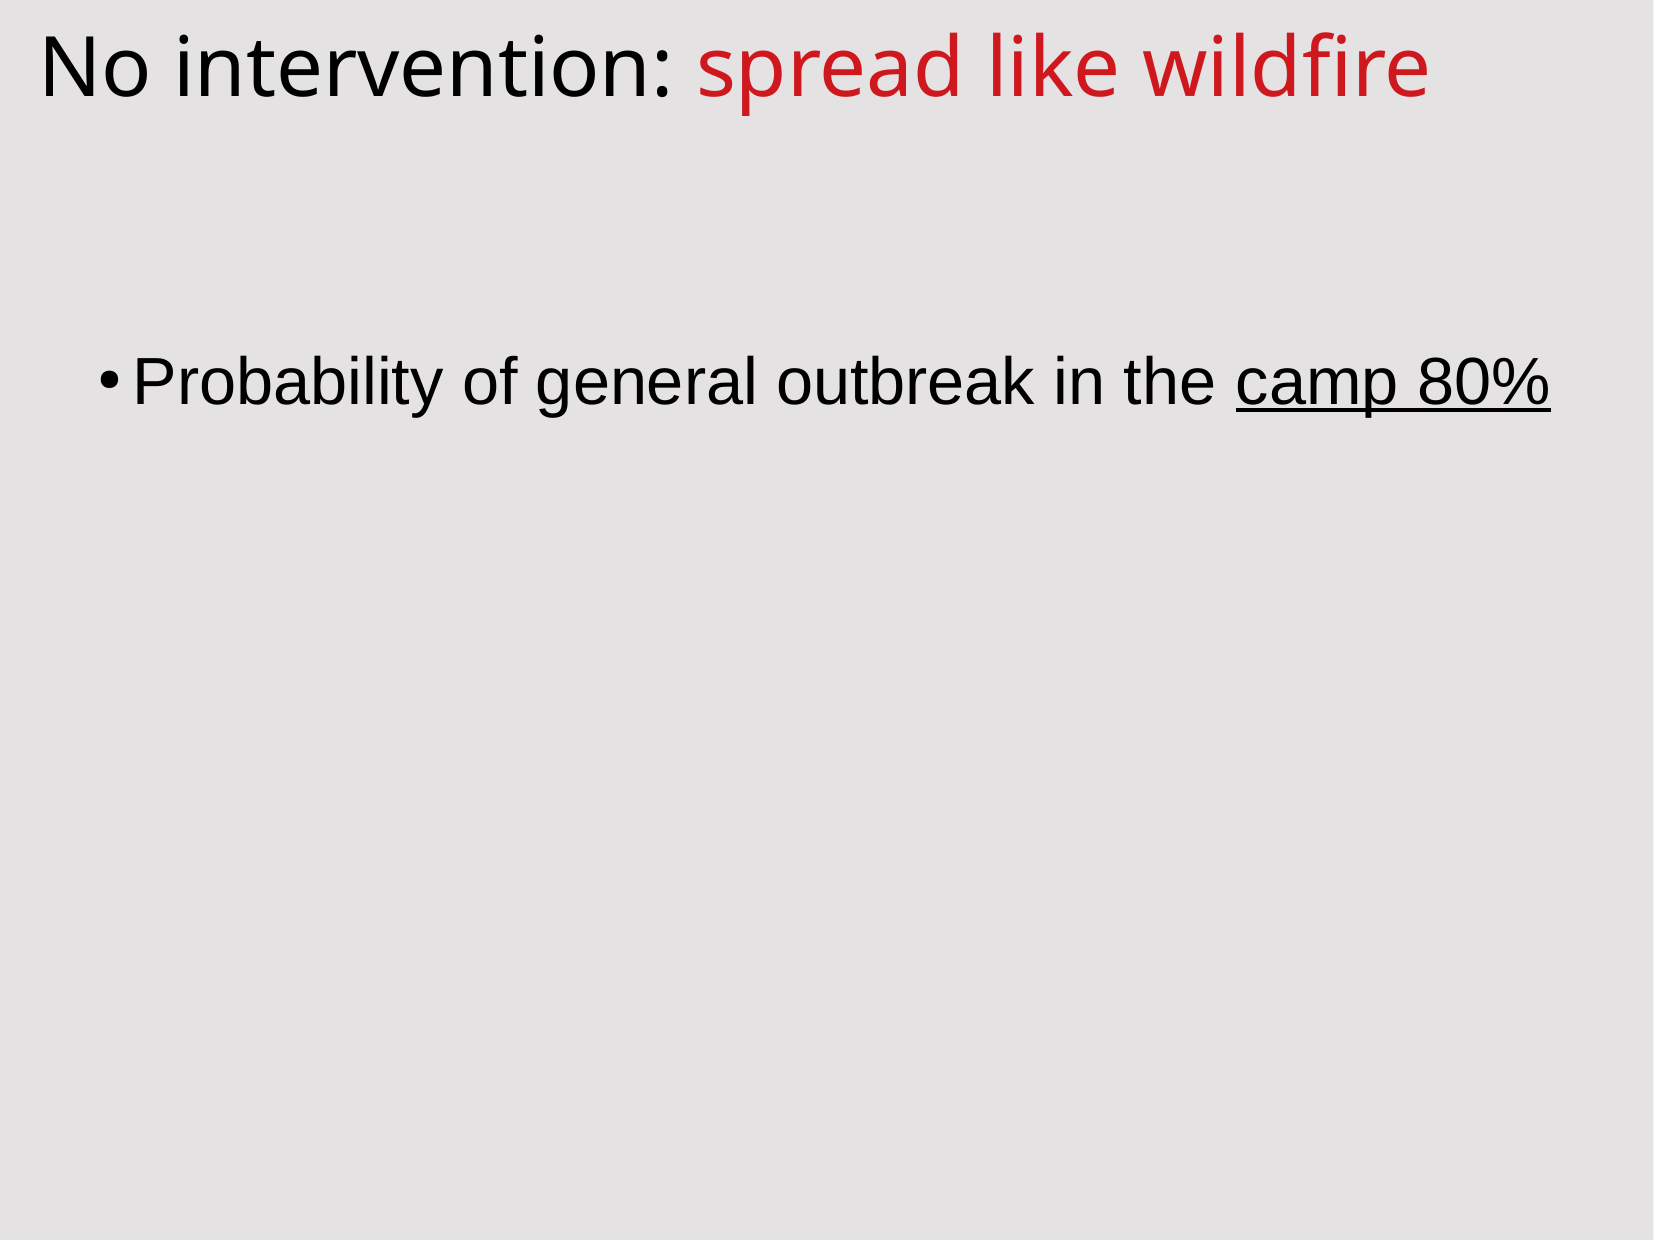

No intervention: spread like wildfire
Probability of general outbreak in the camp 80%